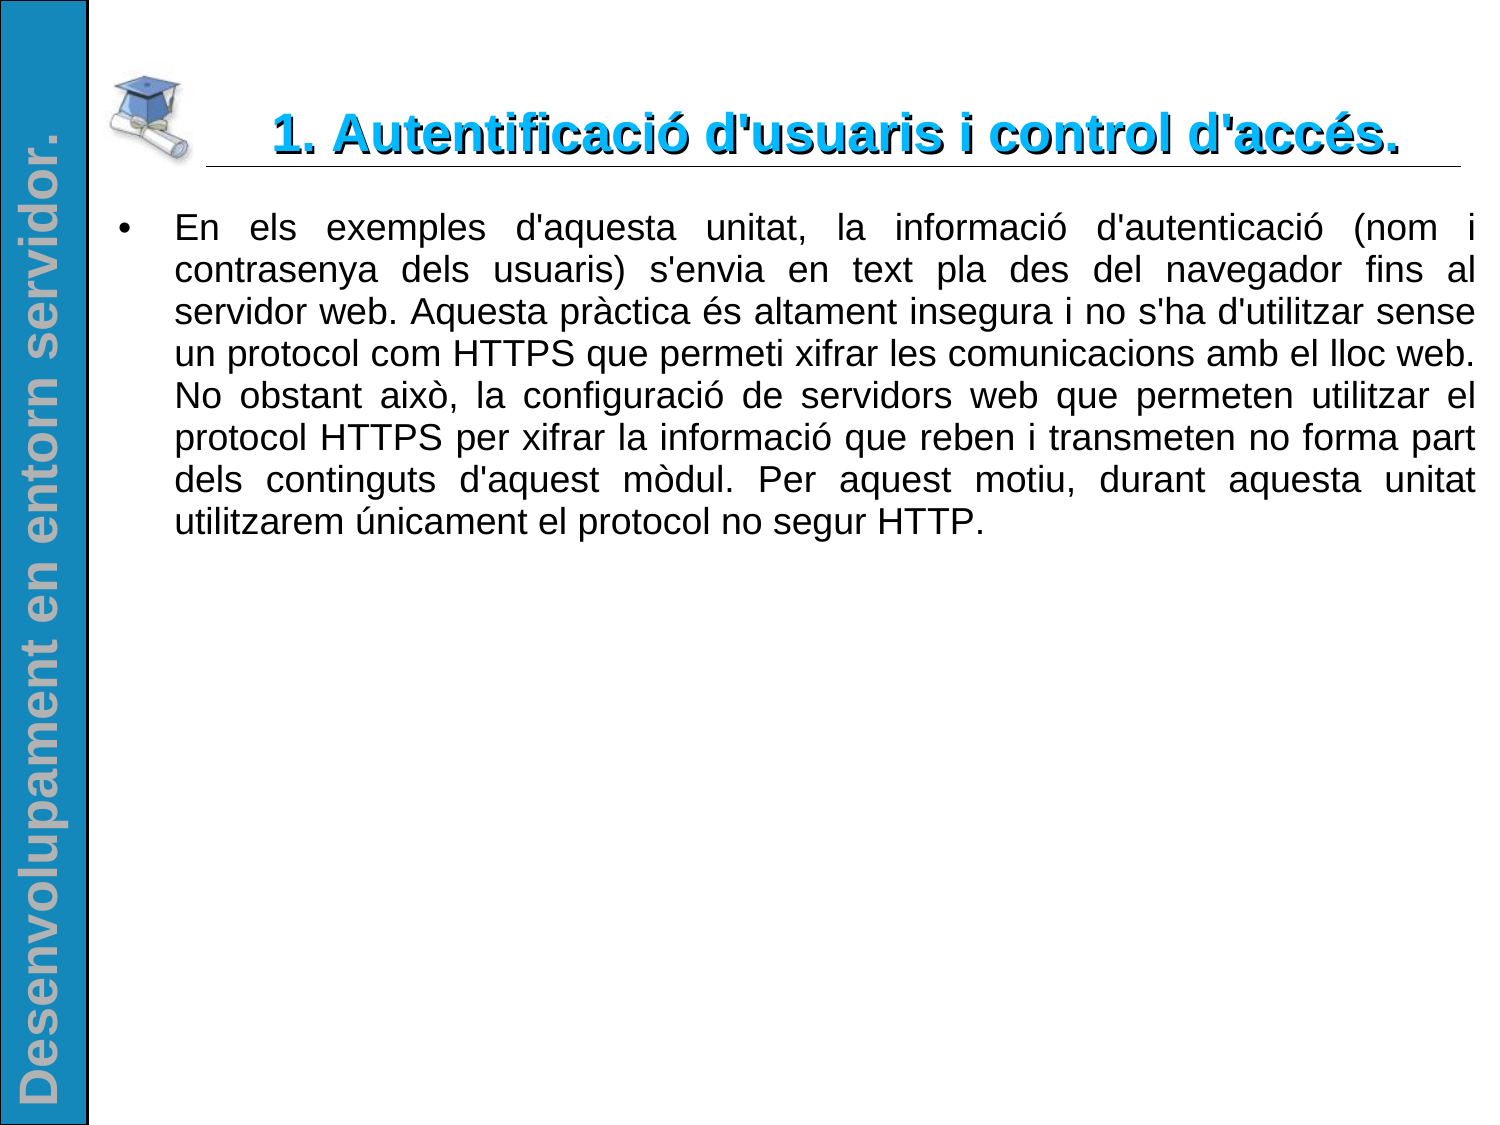

# 1. Autentificació d'usuaris i control d'accés.
En els exemples d'aquesta unitat, la informació d'autenticació (nom i contrasenya dels usuaris) s'envia en text pla des del navegador fins al servidor web. Aquesta pràctica és altament insegura i no s'ha d'utilitzar sense un protocol com HTTPS que permeti xifrar les comunicacions amb el lloc web. No obstant això, la configuració de servidors web que permeten utilitzar el protocol HTTPS per xifrar la informació que reben i transmeten no forma part dels continguts d'aquest mòdul. Per aquest motiu, durant aquesta unitat utilitzarem únicament el protocol no segur HTTP.